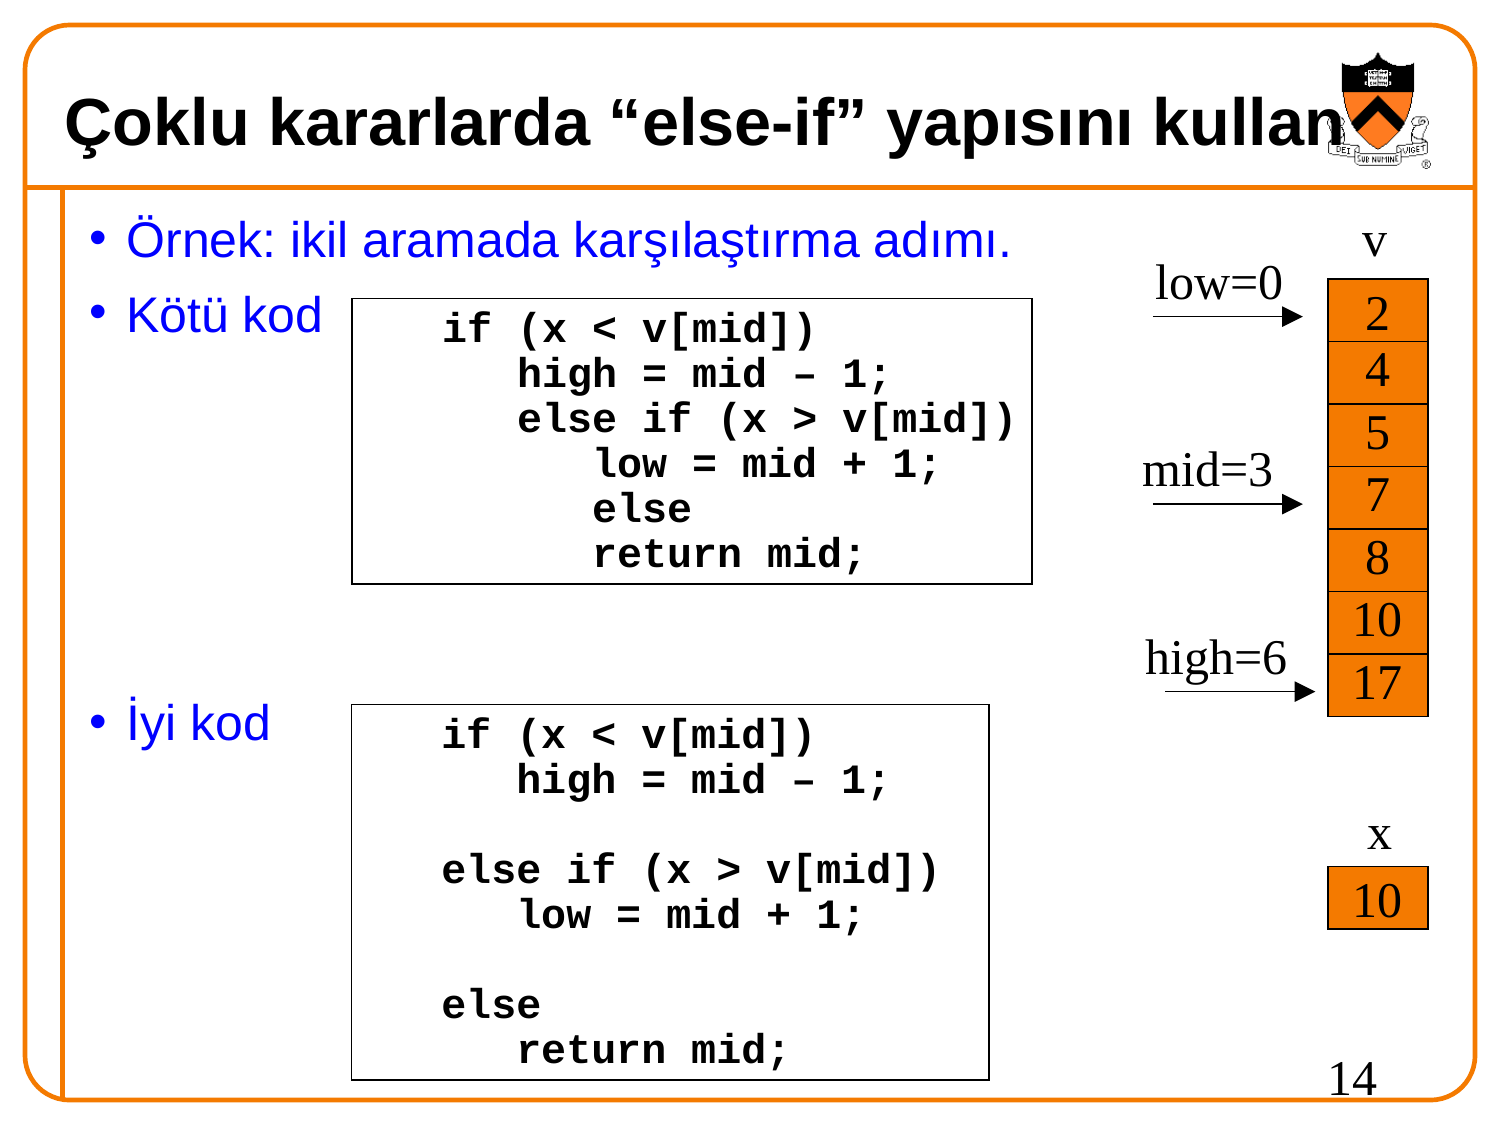

# Çoklu kararlarda “else-if” yapısını kullan
v
Örnek: ikil aramada karşılaştırma adımı.
Kötü kod
İyi kod
low=0
2
if (x < v[mid])
 high = mid – 1;
 else if (x > v[mid])
 low = mid + 1;
 else
 return mid;
4
5
mid=3
7
8
10
high=6
17
if (x < v[mid])
 high = mid – 1;
else if (x > v[mid])
 low = mid + 1;
else
 return mid;
x
10
14